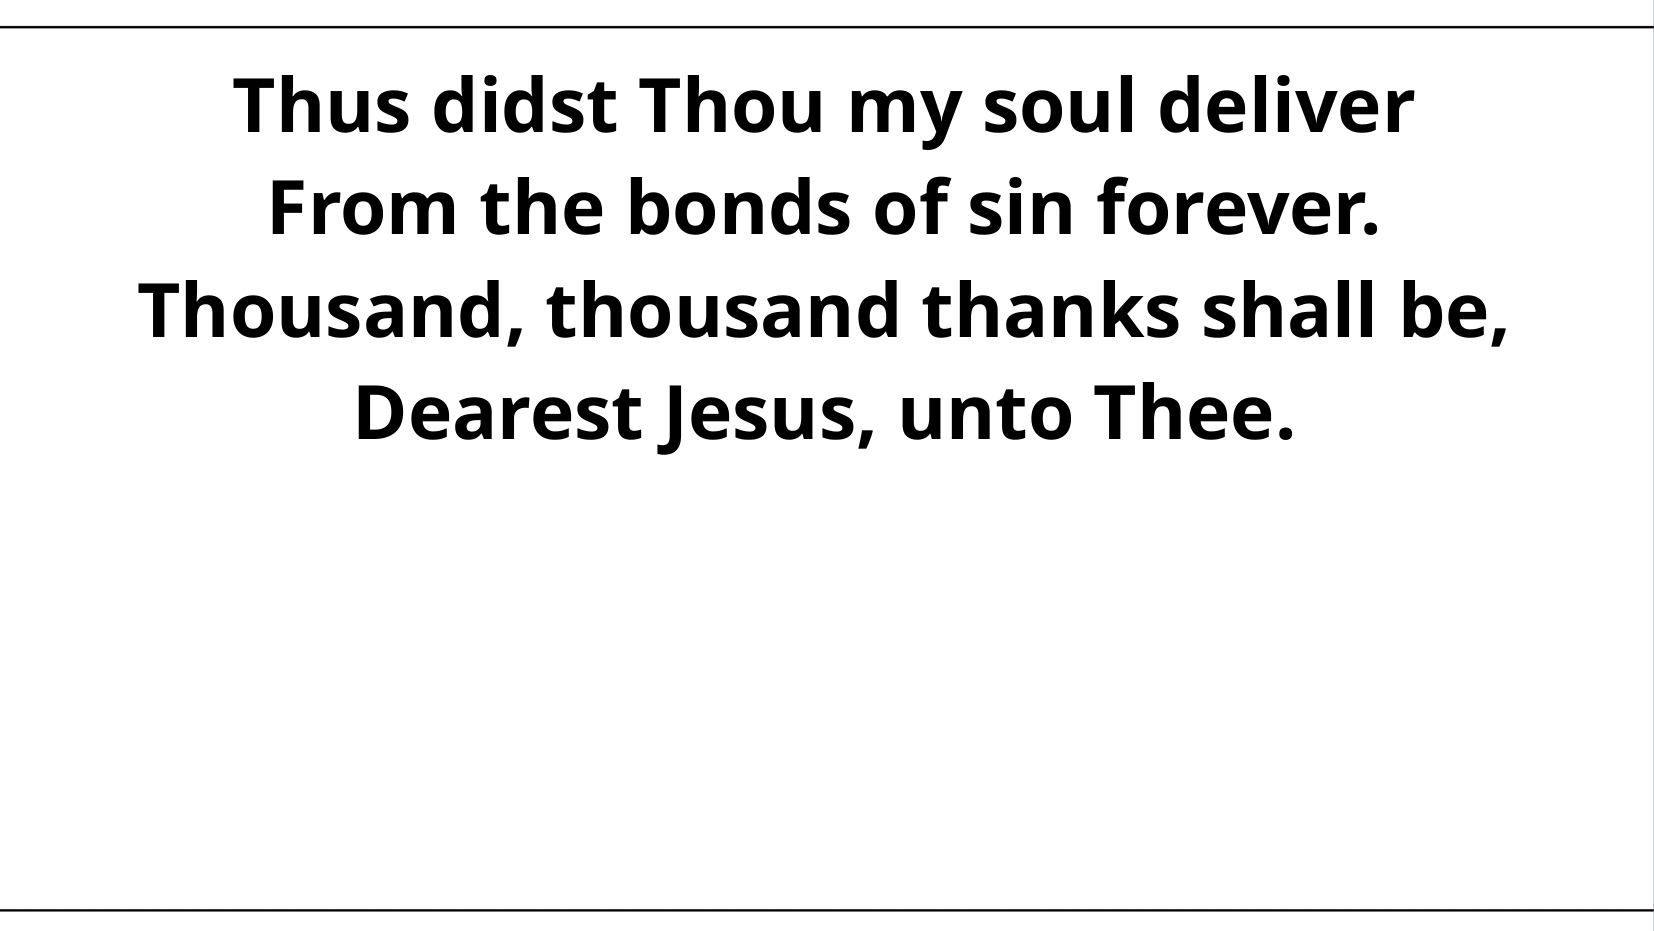

Thus didst Thou my soul deliver
From the bonds of sin forever.
Thousand, thousand thanks shall be,
Dearest Jesus, unto Thee.